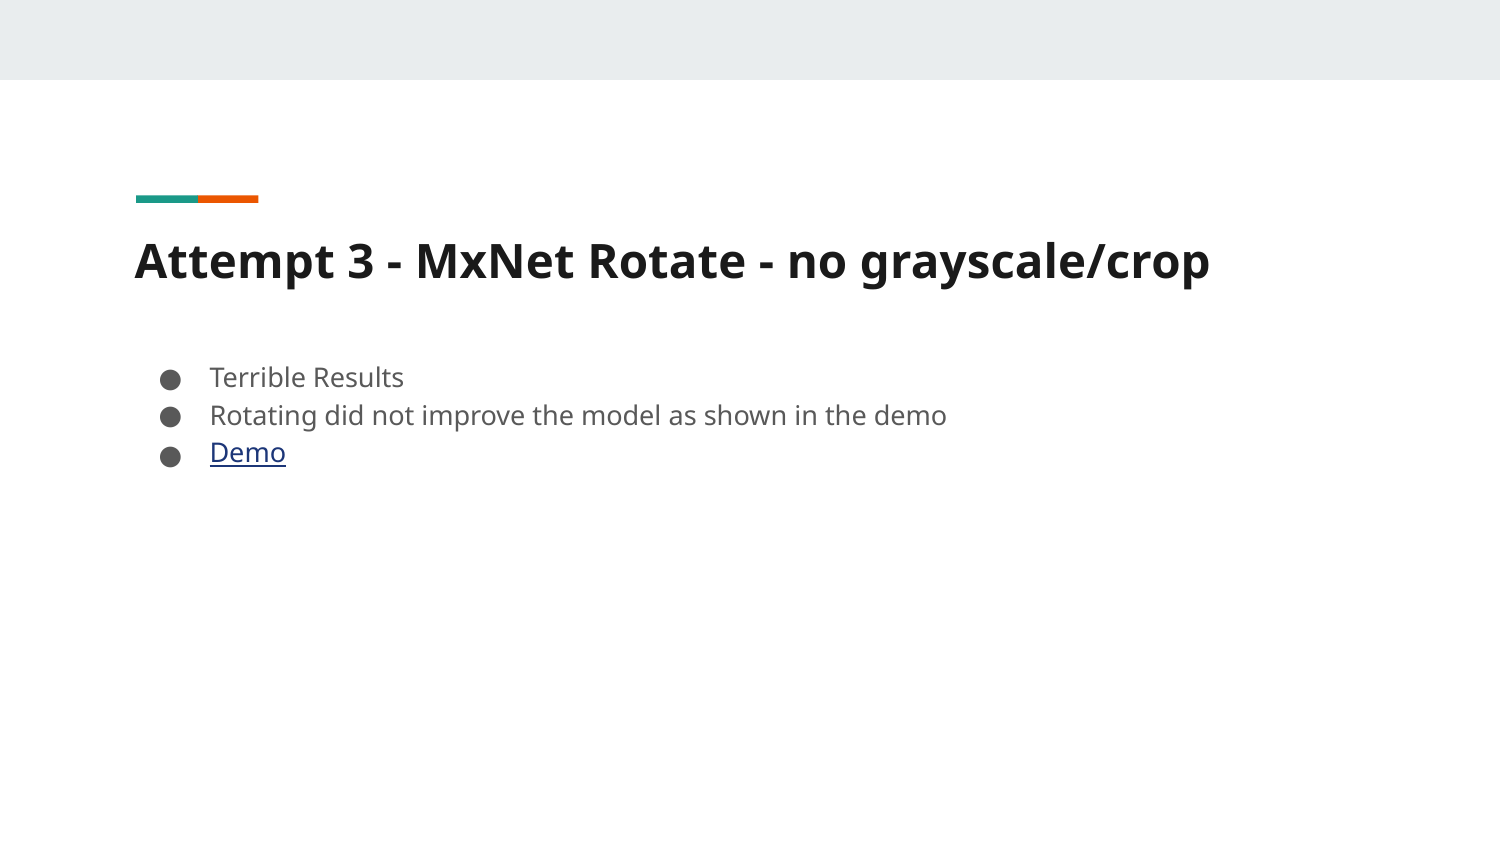

# Attempt 3 - MxNet Rotate - no grayscale/crop
Terrible Results
Rotating did not improve the model as shown in the demo
Demo